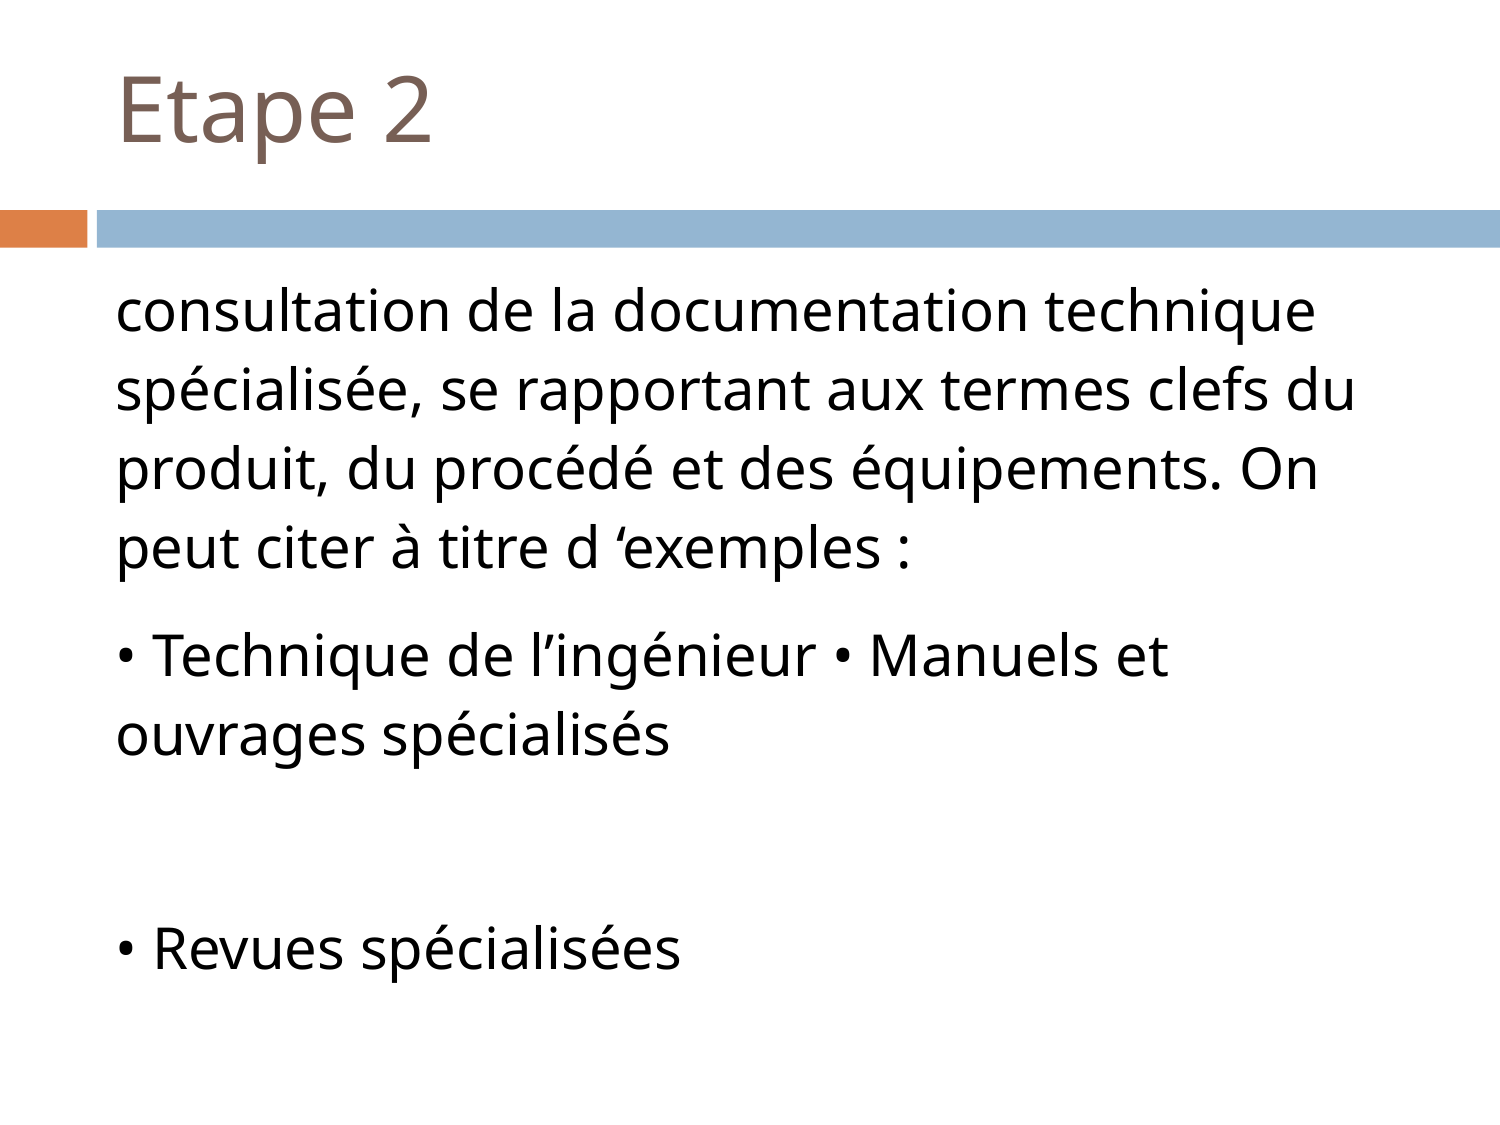

# Etape 2
consultation de la documentation technique spécialisée, se rapportant aux termes clefs du produit, du procédé et des équipements. On peut citer à titre d ‘exemples :
• Technique de l’ingénieur • Manuels et ouvrages spécialisés
• Revues spécialisées